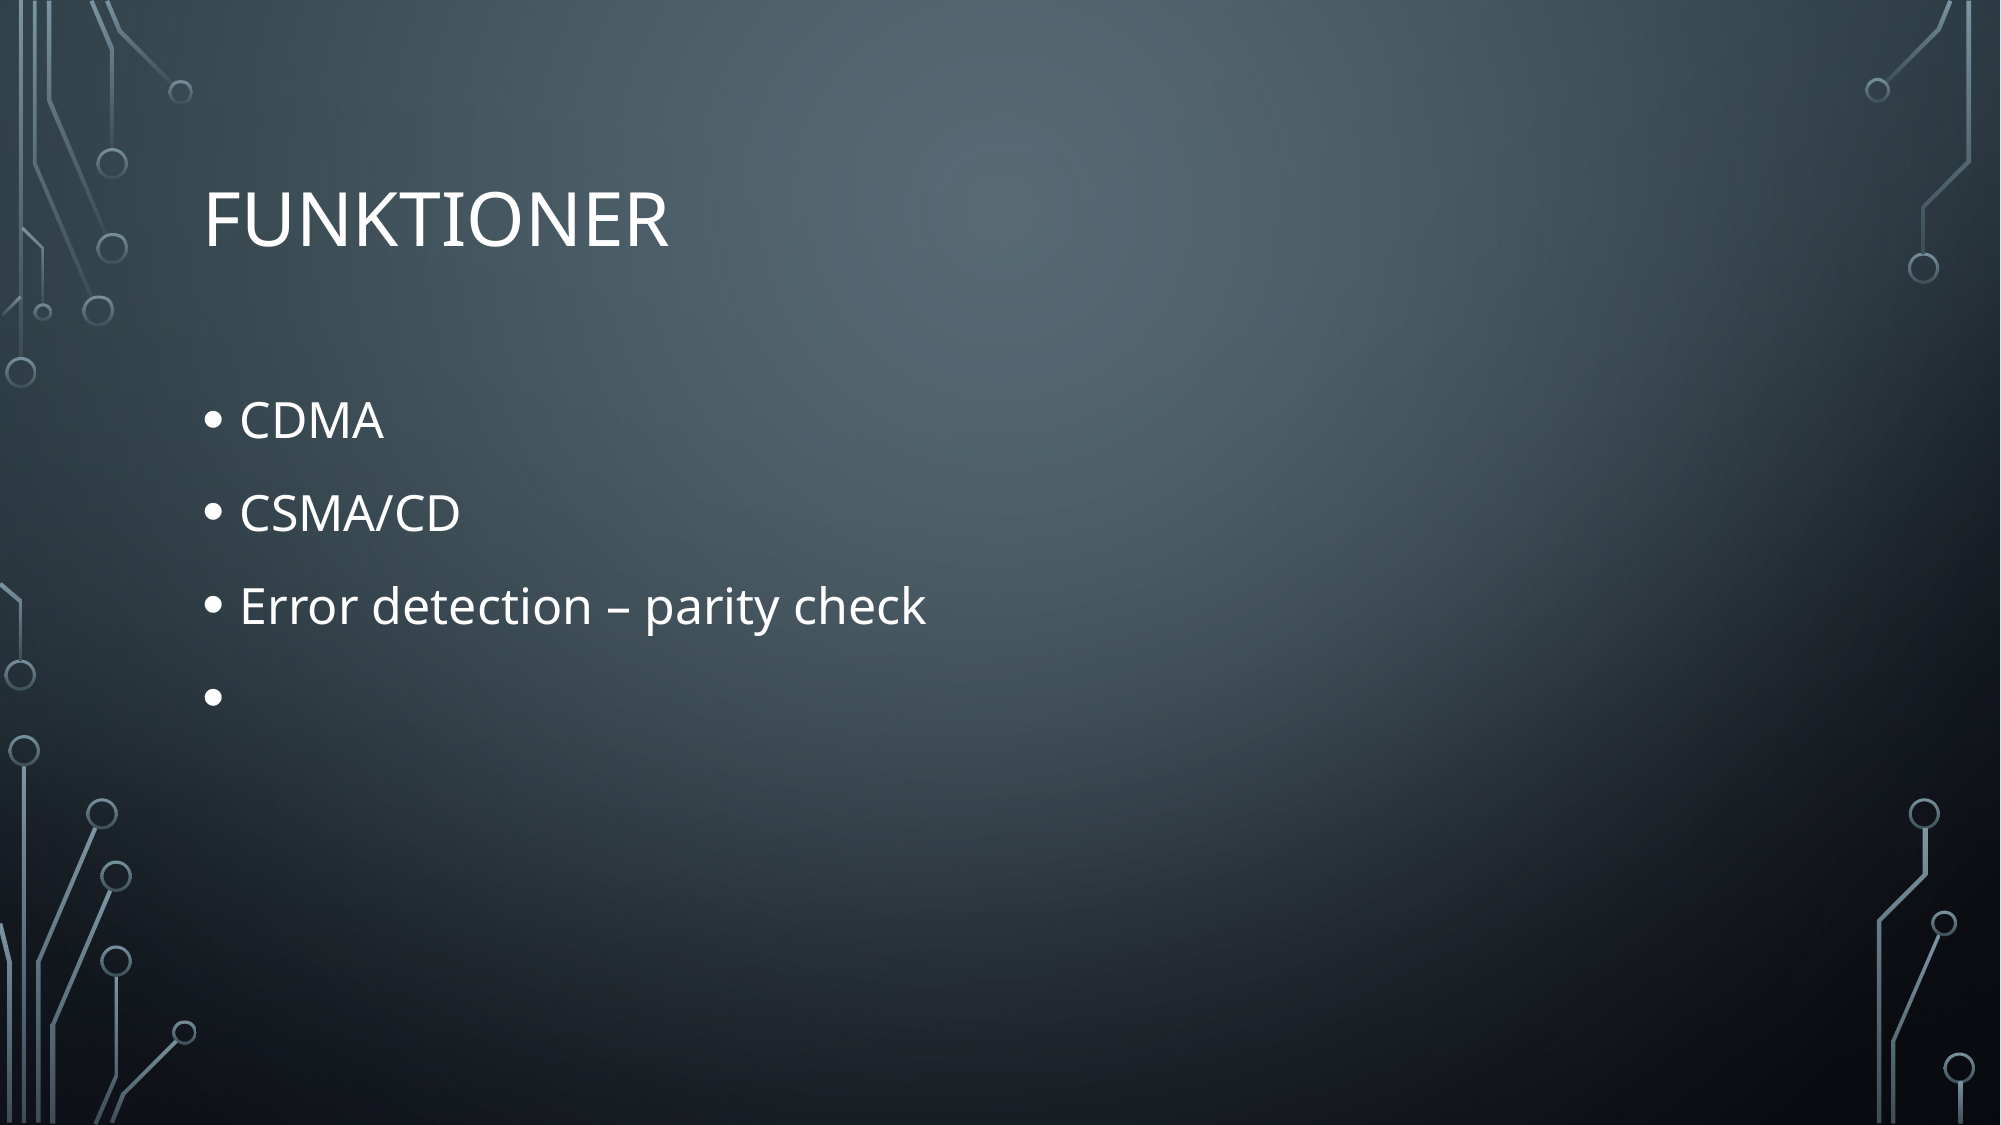

# Funktioner
CDMA
CSMA/CD
Error detection – parity check